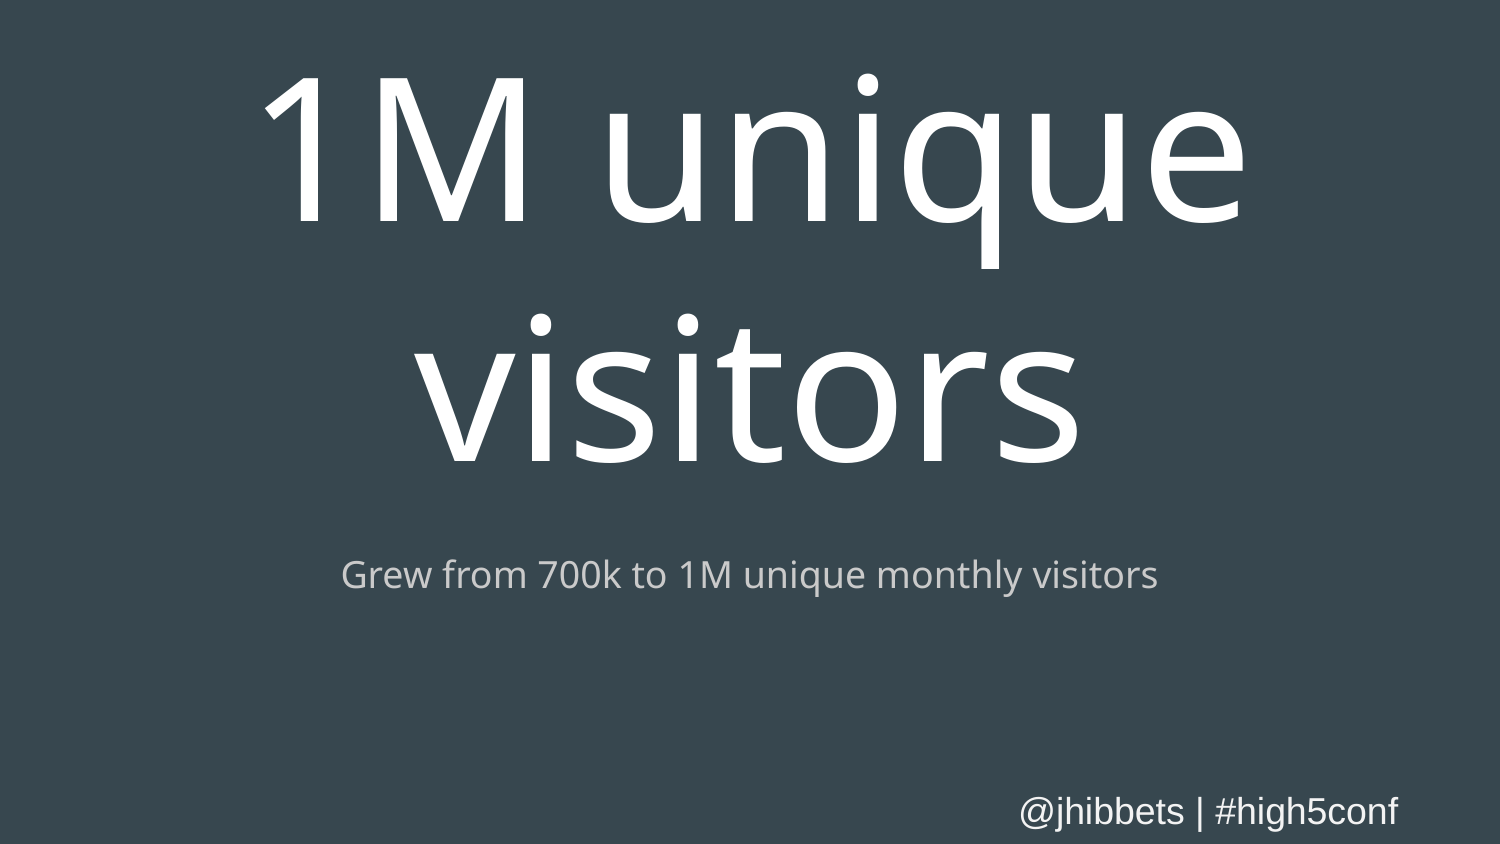

# 1M unique visitors
Grew from 700k to 1M unique monthly visitors